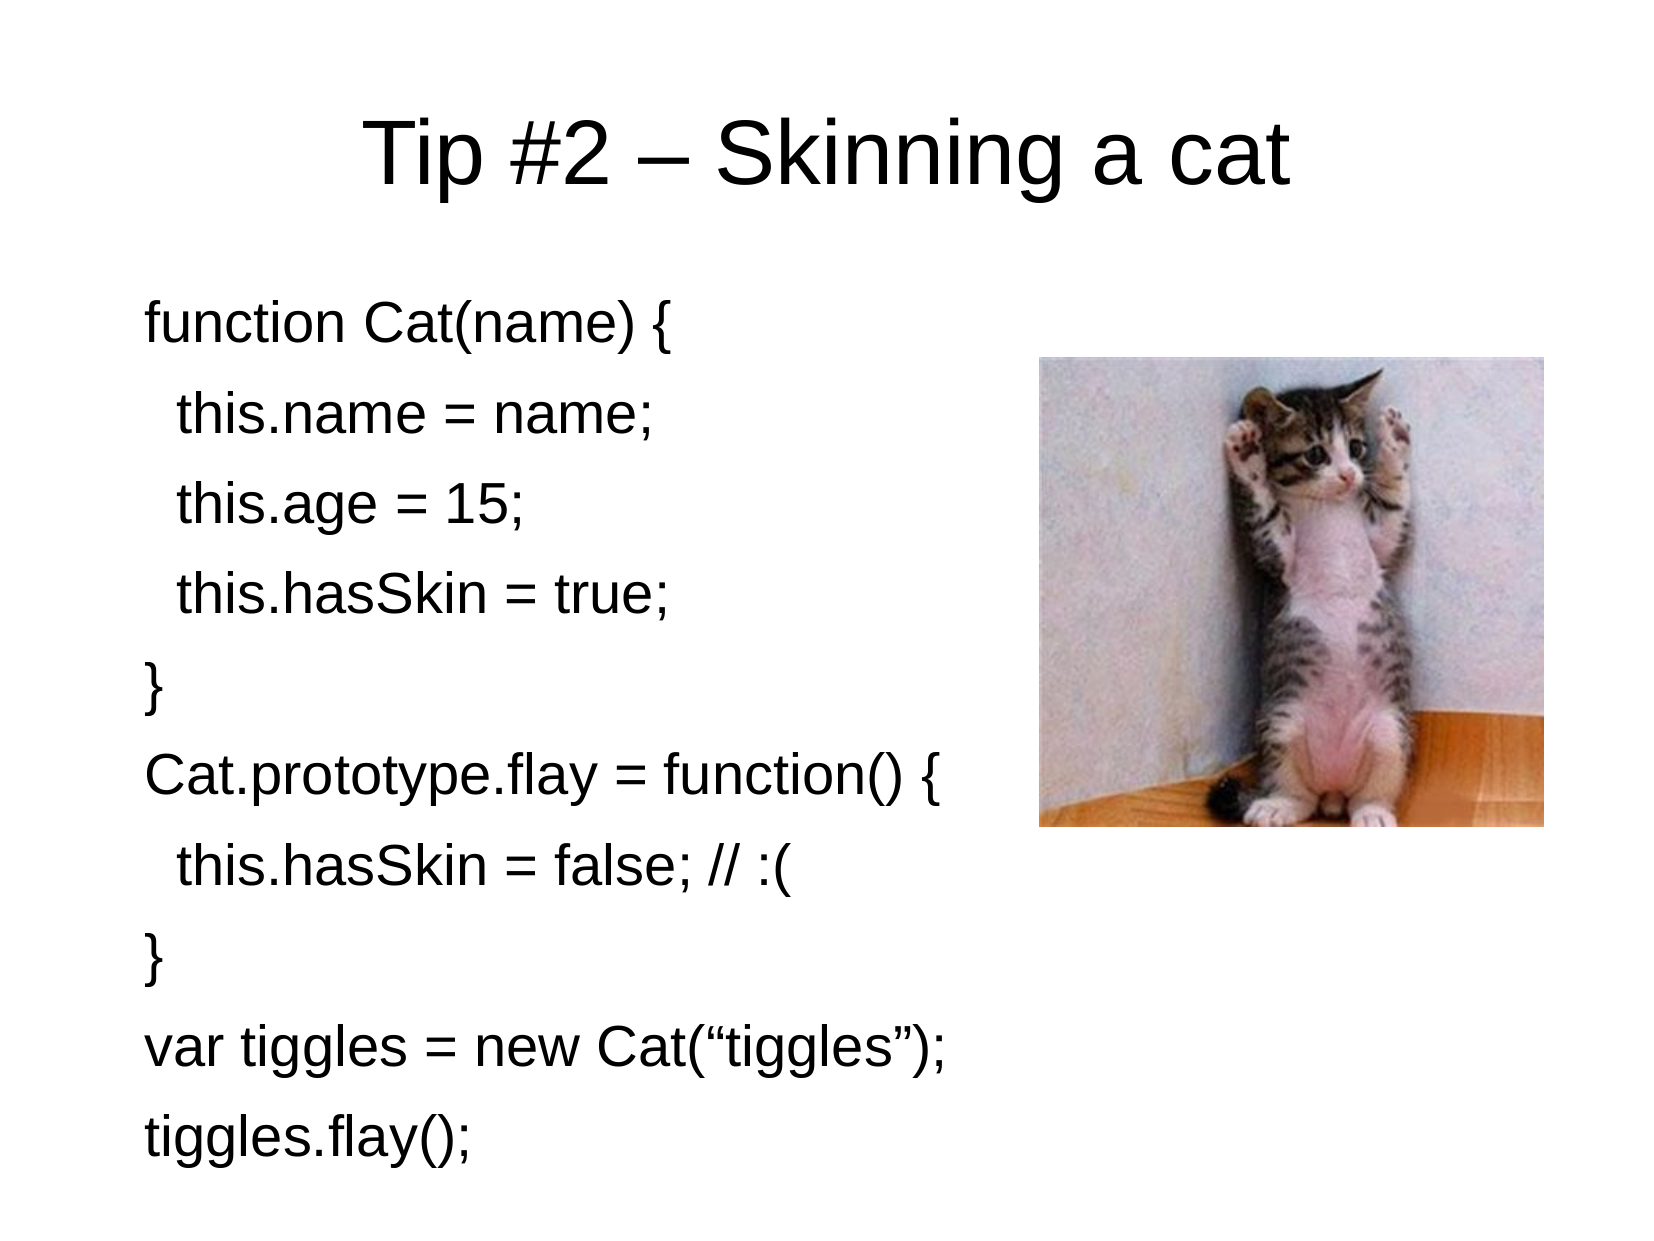

# Tip #2 – Skinning a cat
function Cat(name) {
 this.name = name;
 this.age = 15;
 this.hasSkin = true;
}
Cat.prototype.flay = function() {
 this.hasSkin = false; // :(
}
var tiggles = new Cat(“tiggles”);
tiggles.flay();